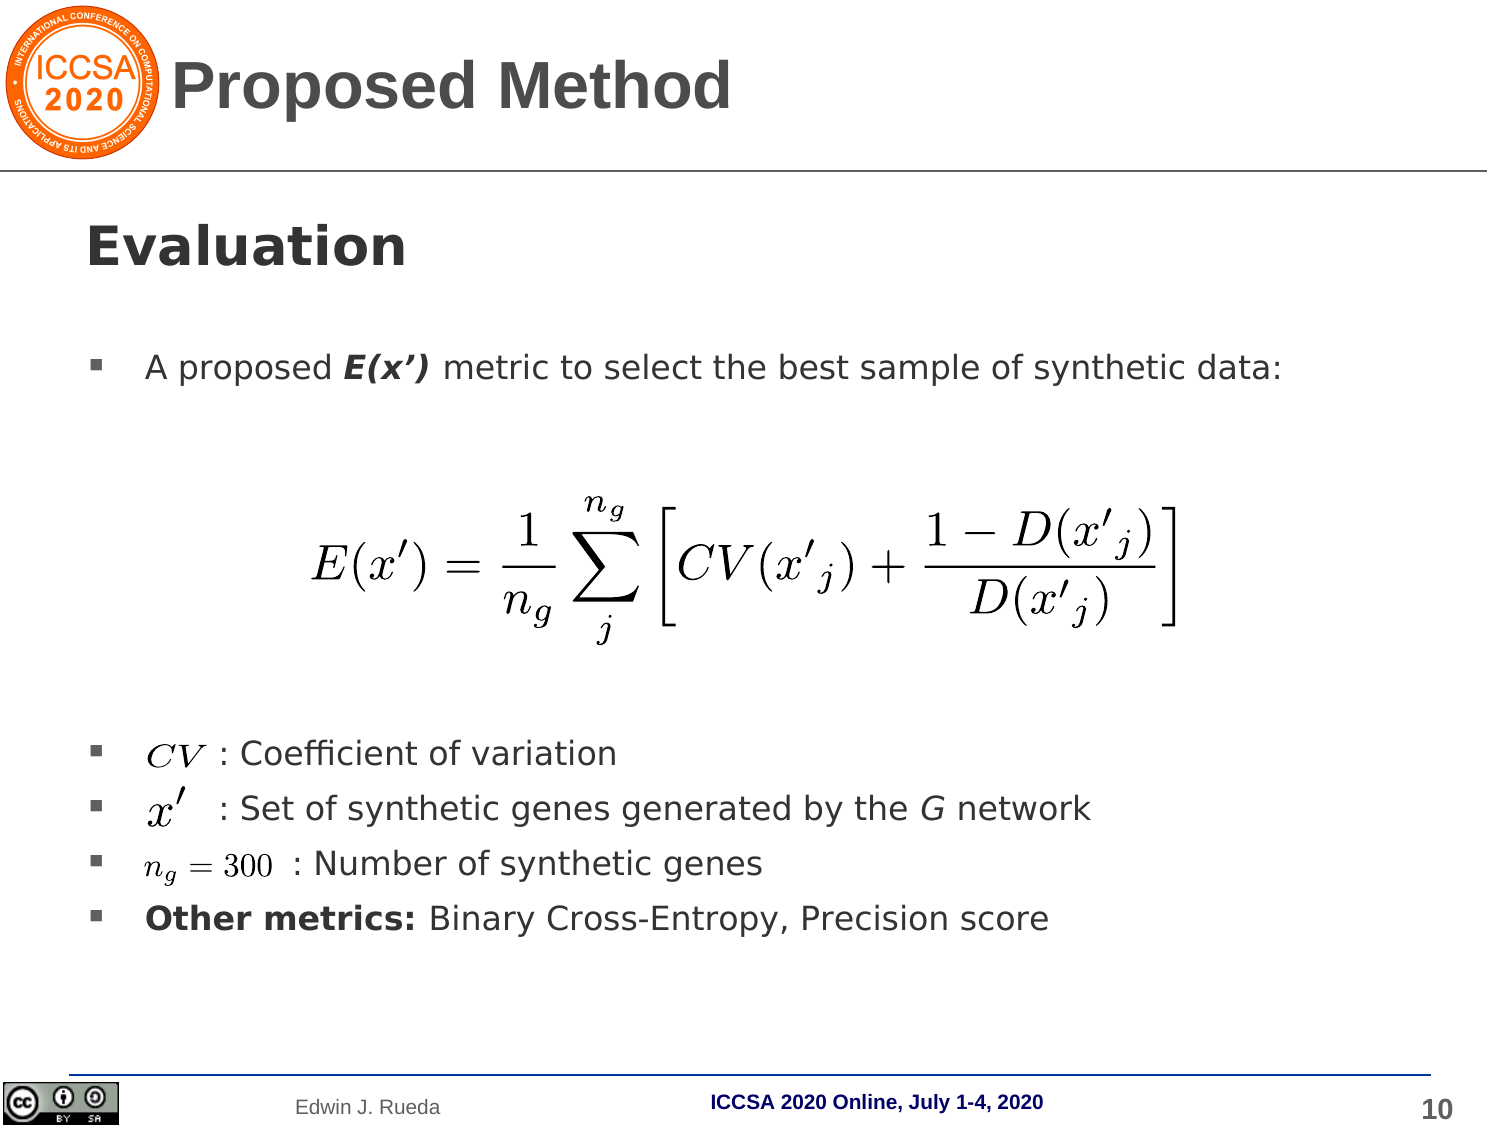

# Proposed Method
Evaluation
A proposed E(x’) metric to select the best sample of synthetic data:
 : Coefficient of variation
 : Set of synthetic genes generated by the G network
 : Number of synthetic genes
Other metrics: Binary Cross-Entropy, Precision score